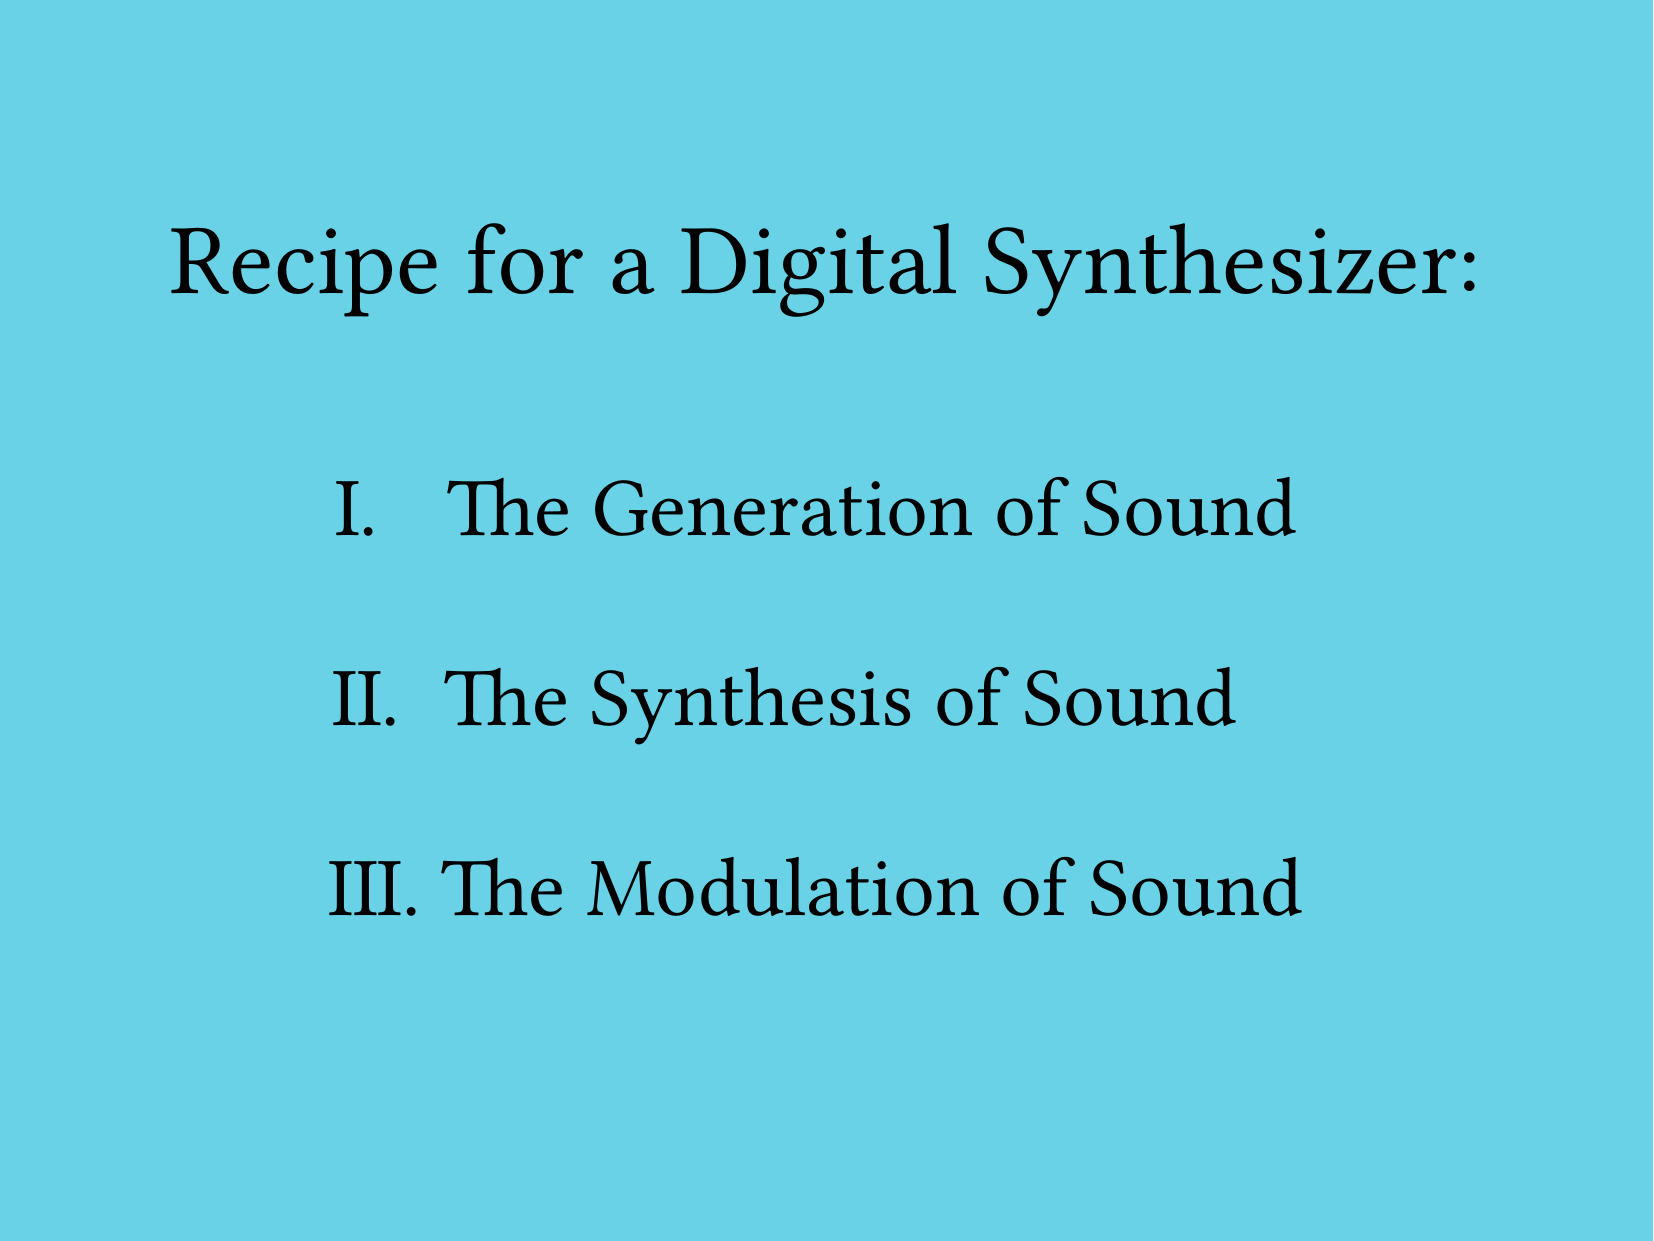

# Recipe for a Digital Synthesizer:
The Generation of Sound
The Synthesis of Sound
The Modulation of Sound